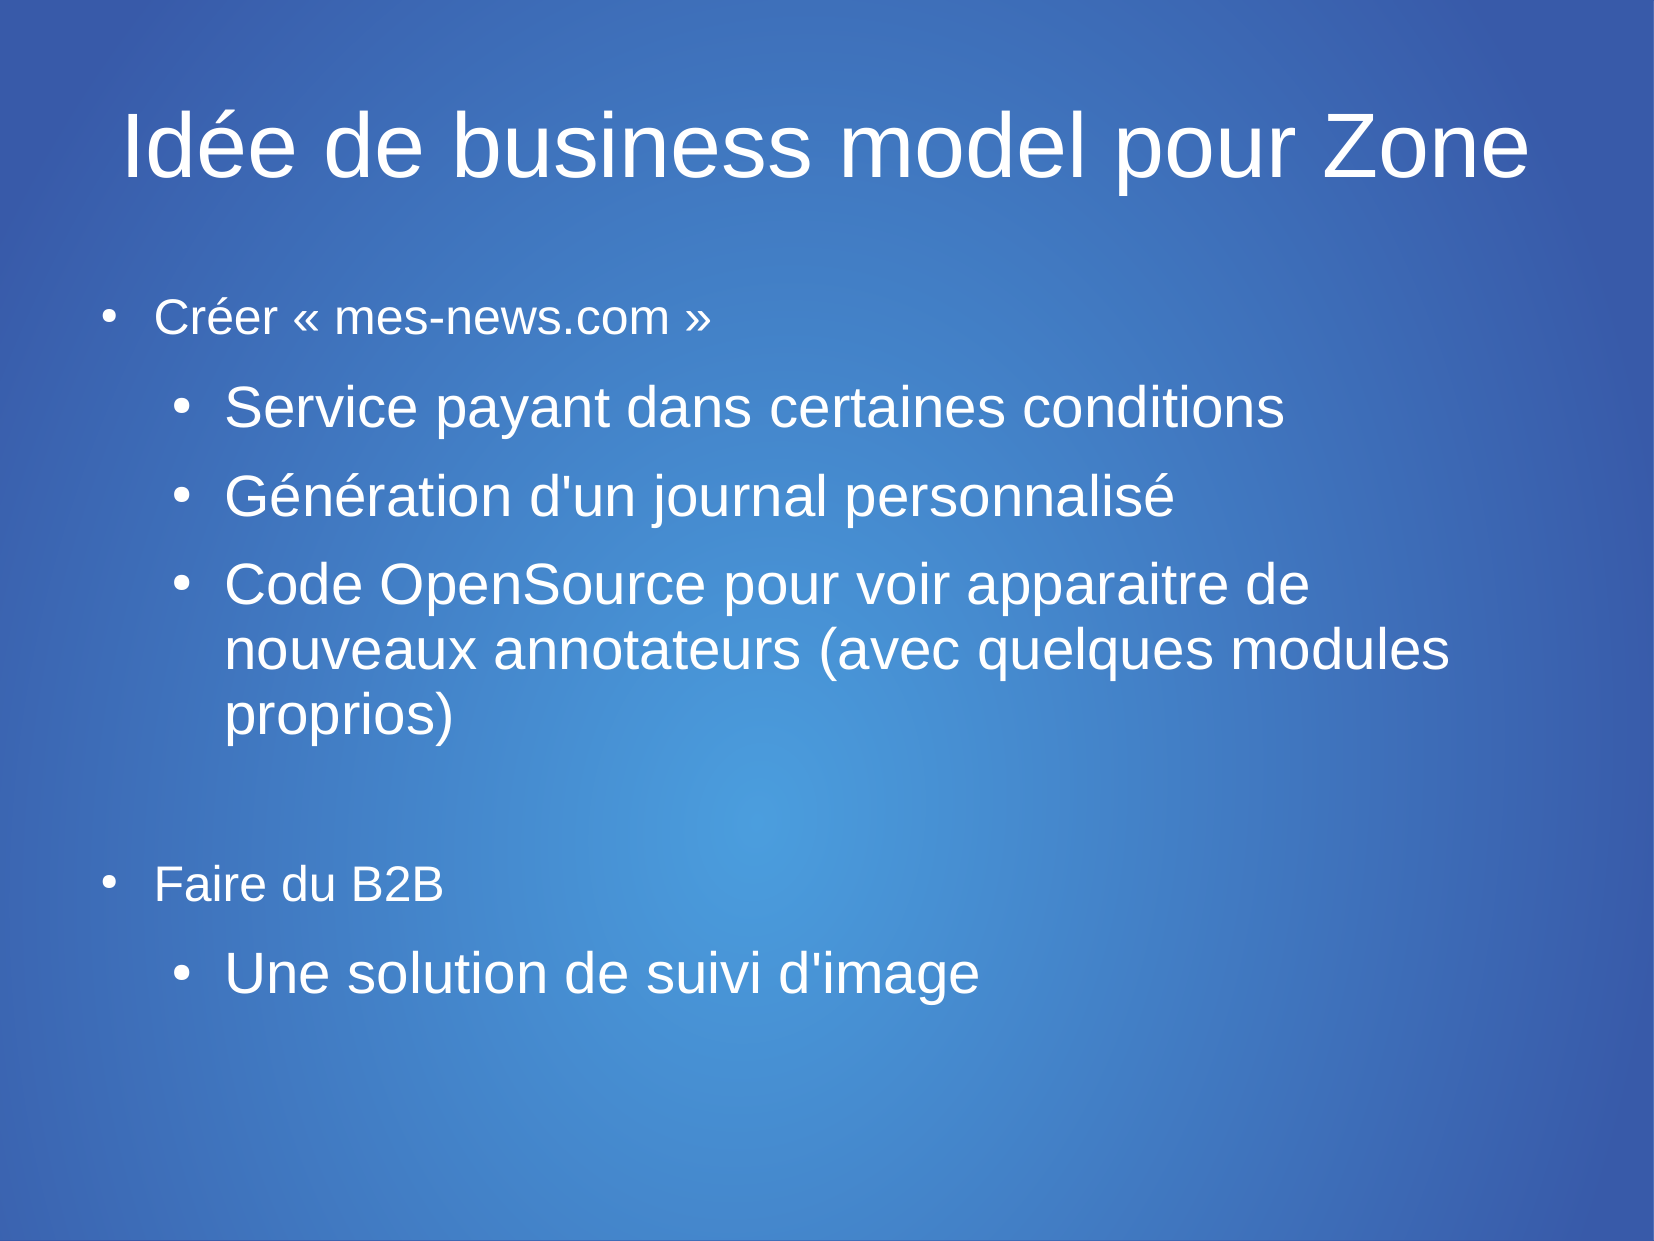

# Idée de business model pour Zone
Créer « mes-news.com »
Service payant dans certaines conditions
Génération d'un journal personnalisé
Code OpenSource pour voir apparaitre de nouveaux annotateurs (avec quelques modules proprios)
Faire du B2B
Une solution de suivi d'image